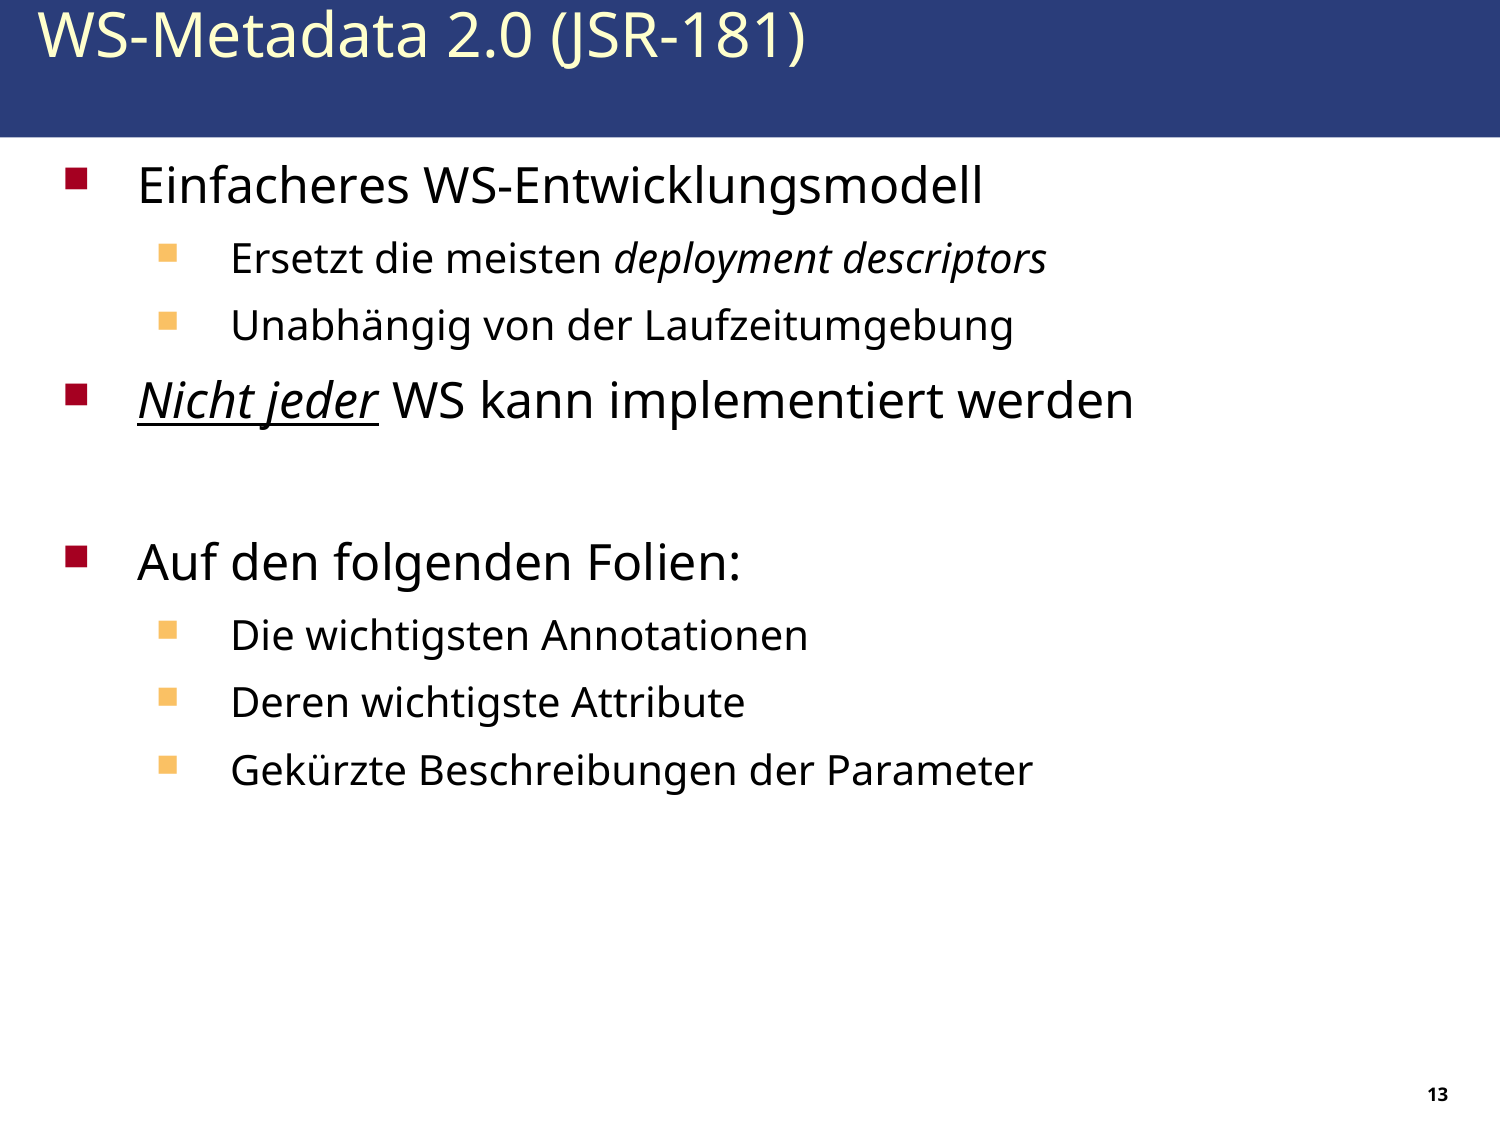

WS-Metadata 2.0 (JSR-181)‏
# Einfacheres WS-Entwicklungsmodell
Ersetzt die meisten deployment descriptors
Unabhängig von der Laufzeitumgebung
Nicht jeder WS kann implementiert werden
Auf den folgenden Folien:
Die wichtigsten Annotationen
Deren wichtigste Attribute
Gekürzte Beschreibungen der Parameter